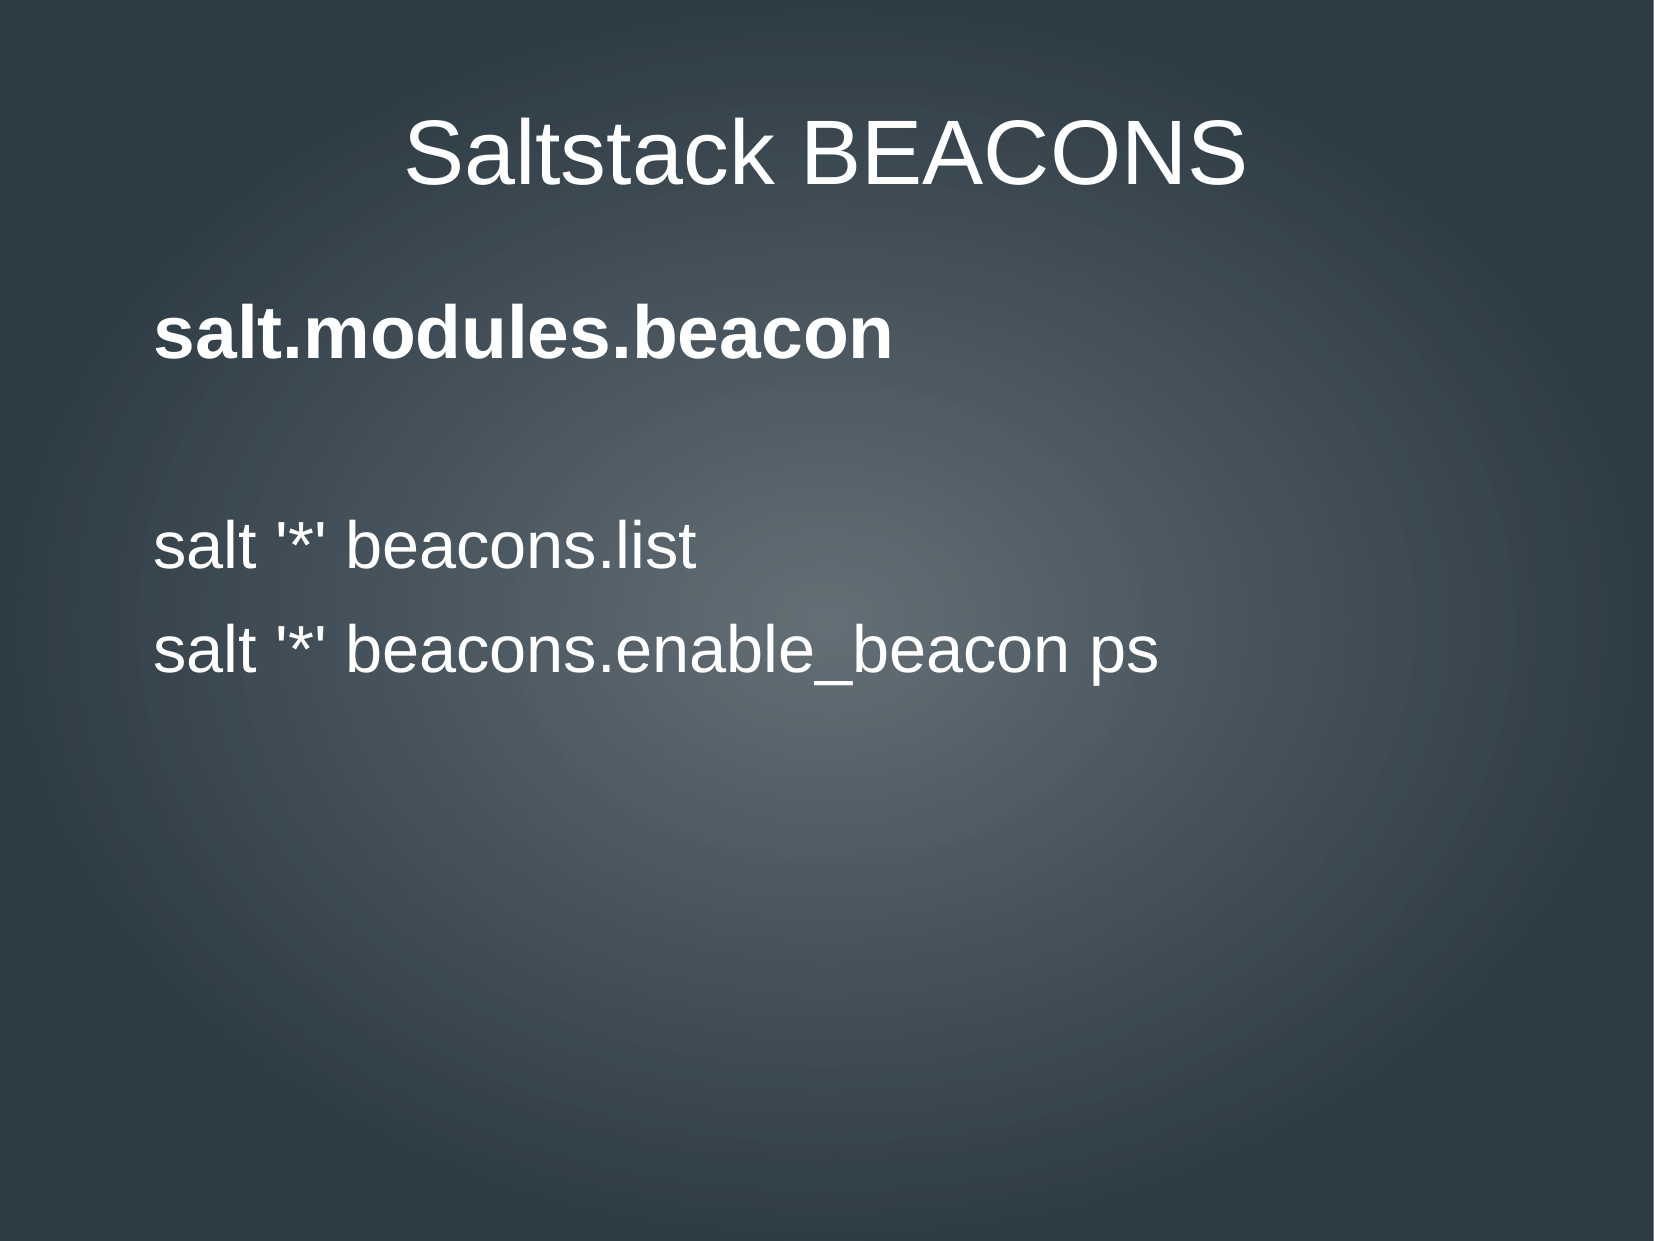

# Saltstack BEACONS
salt.modules.beacon
salt '*' beacons.list
salt '*' beacons.enable_beacon ps